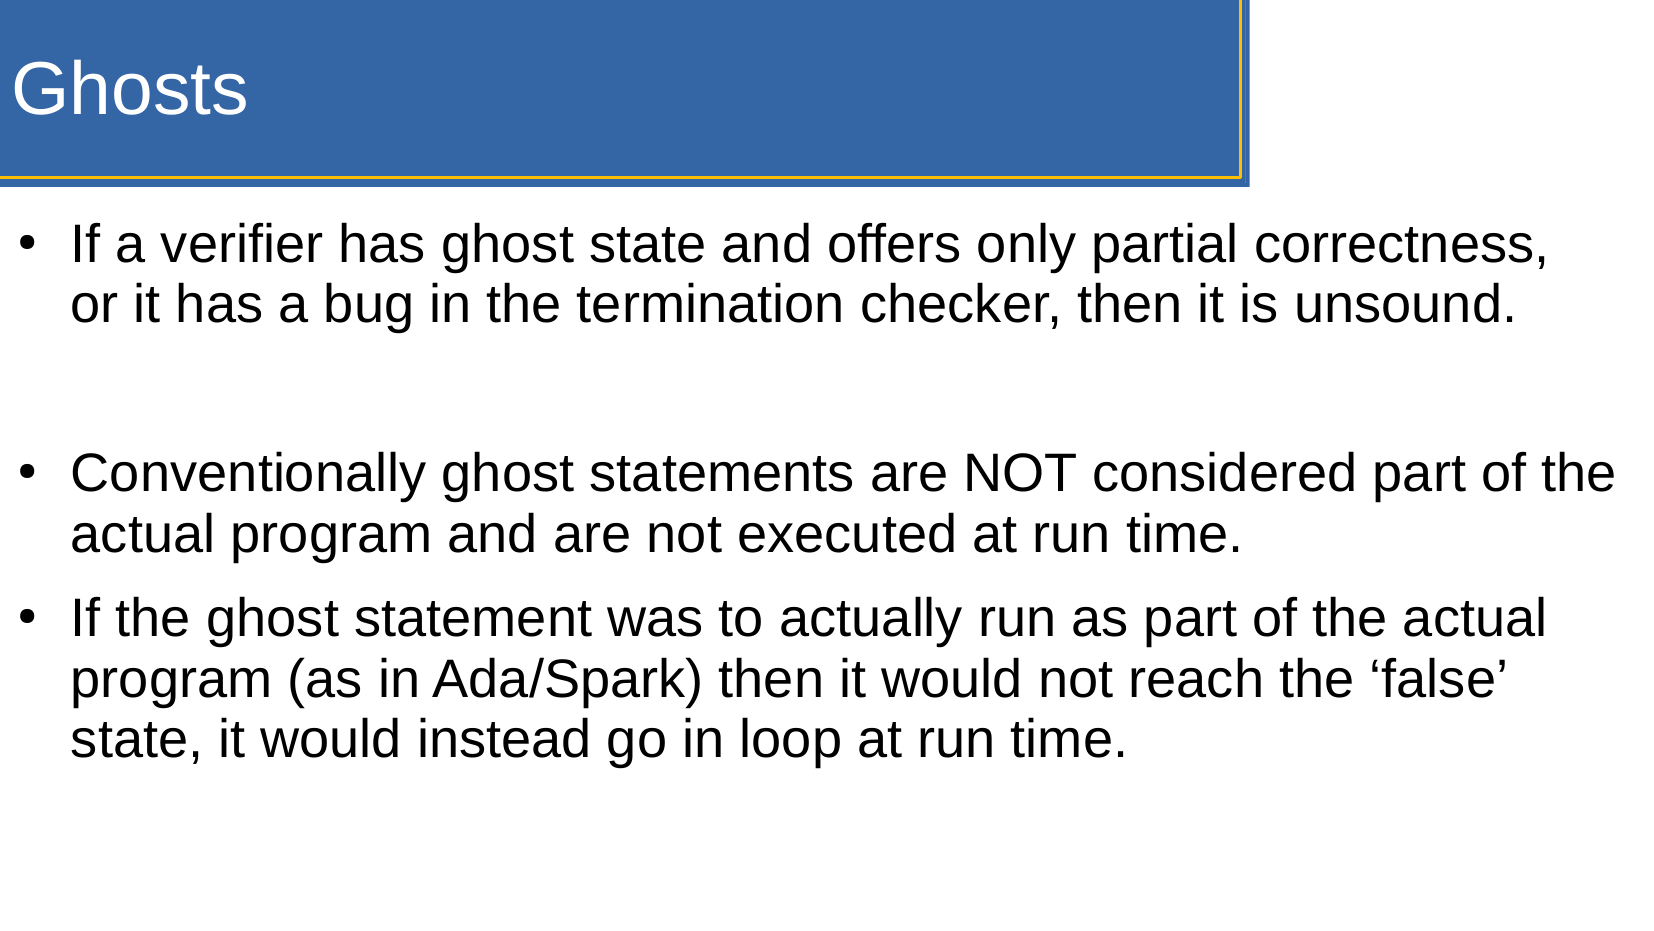

# Ghosts
If a verifier has ghost state and offers only partial correctness,
or it has a bug in the termination checker, then it is unsound.
Conventionally ghost statements are NOT considered part of the actual program and are not executed at run time.
If the ghost statement was to actually run as part of the actual program (as in Ada/Spark) then it would not reach the ‘false’ state, it would instead go in loop at run time.